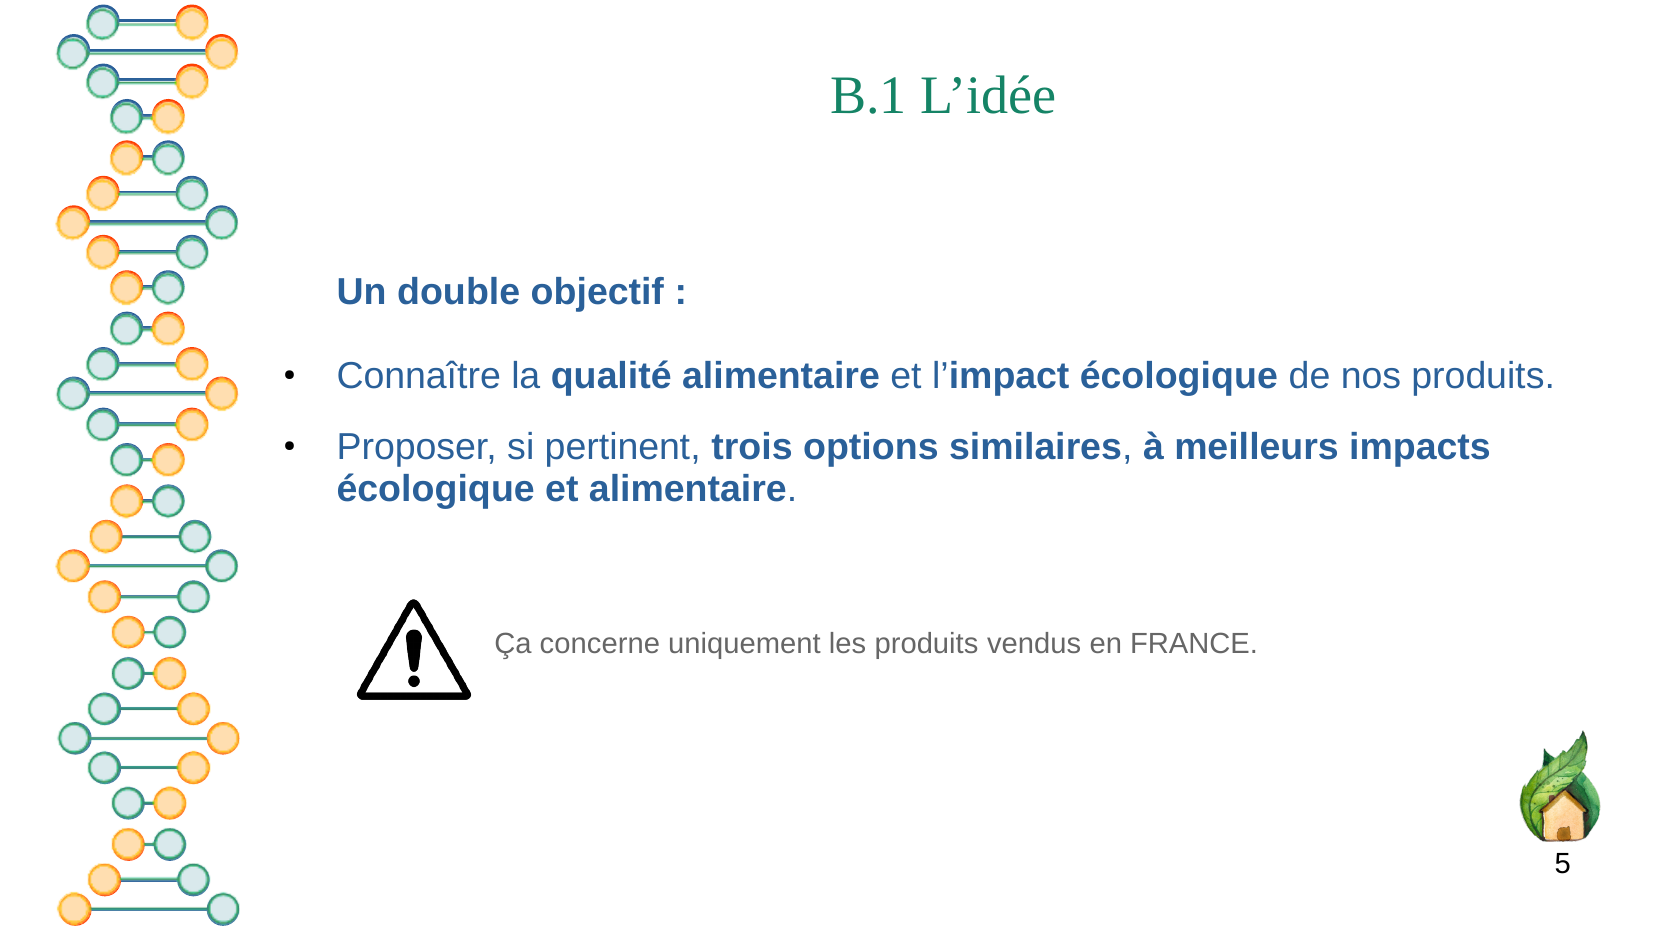

# B.1 L’idée
Un double objectif :
Connaître la qualité alimentaire et l’impact écologique de nos produits.
Proposer, si pertinent, trois options similaires, à meilleurs impacts écologique et alimentaire.
Ça concerne uniquement les produits vendus en FRANCE.
5